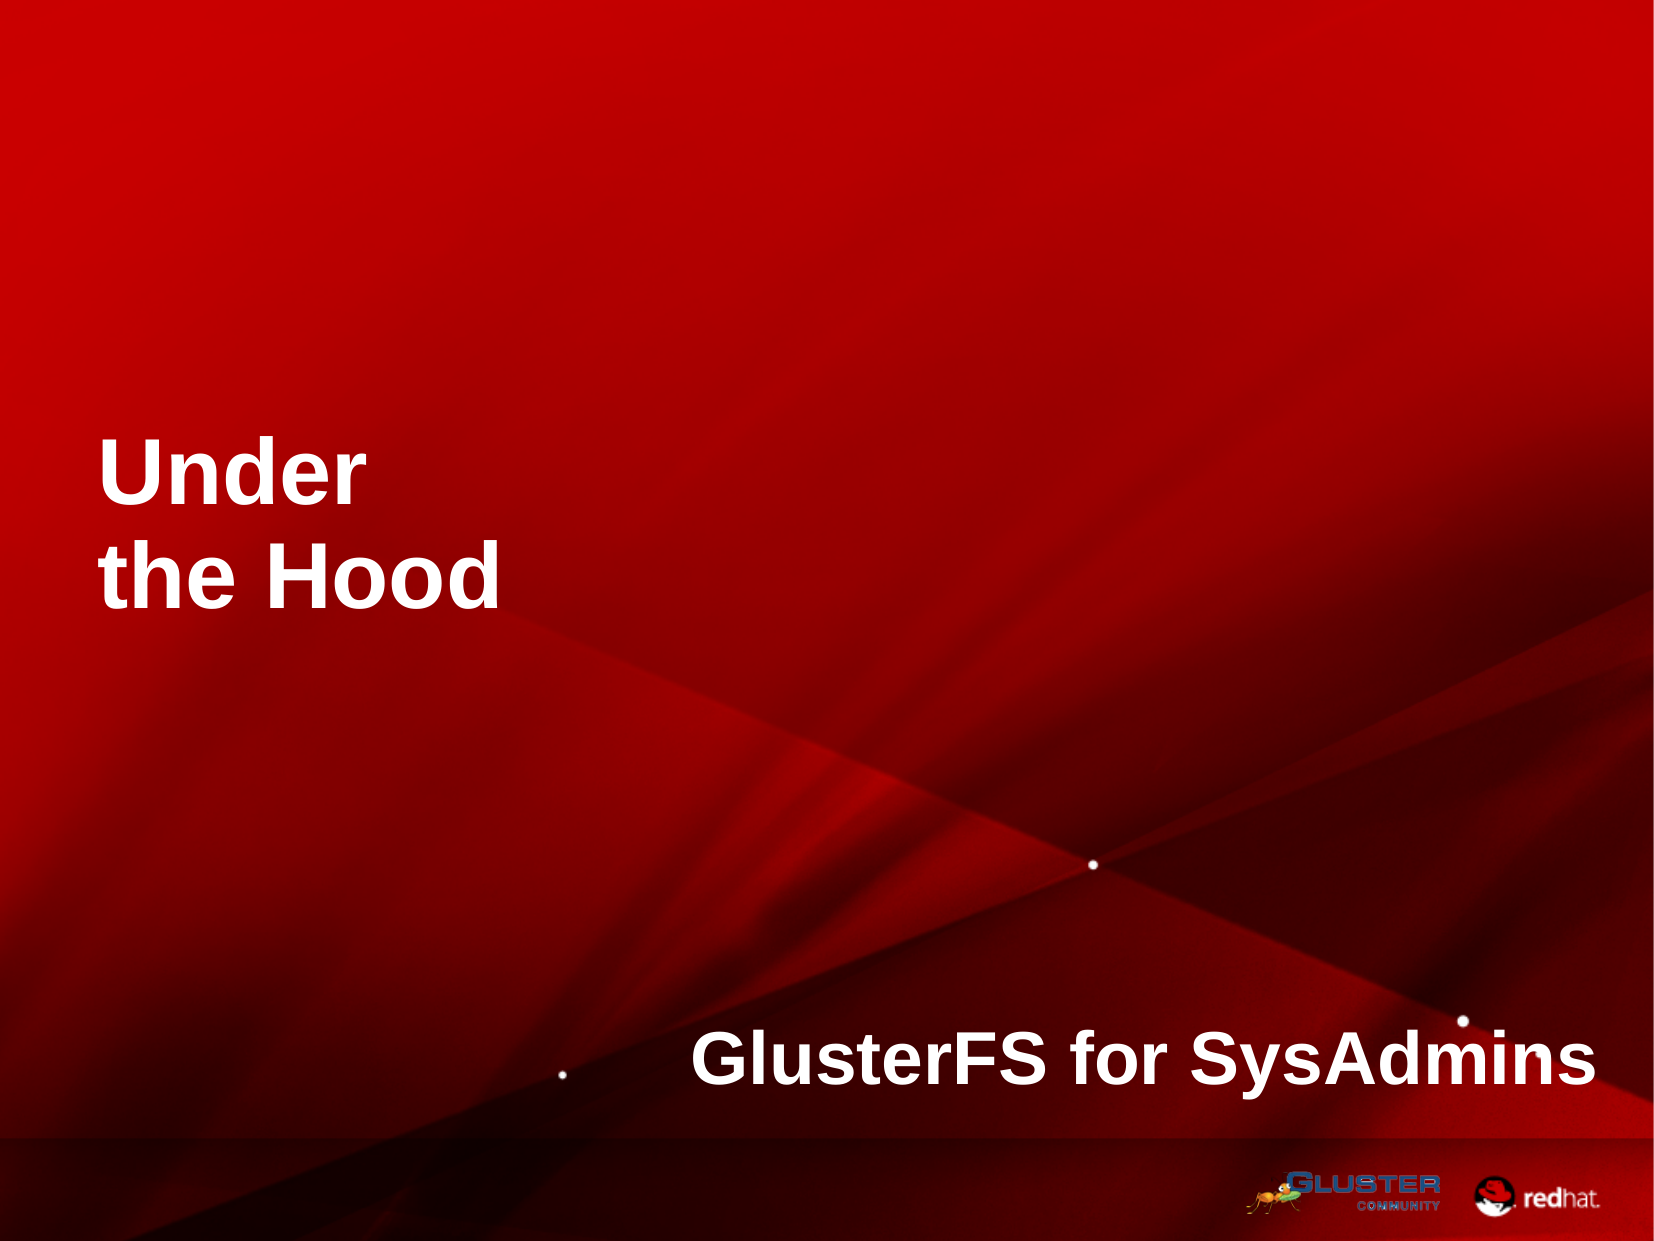

# Under the Hood
GlusterFS for SysAdmins